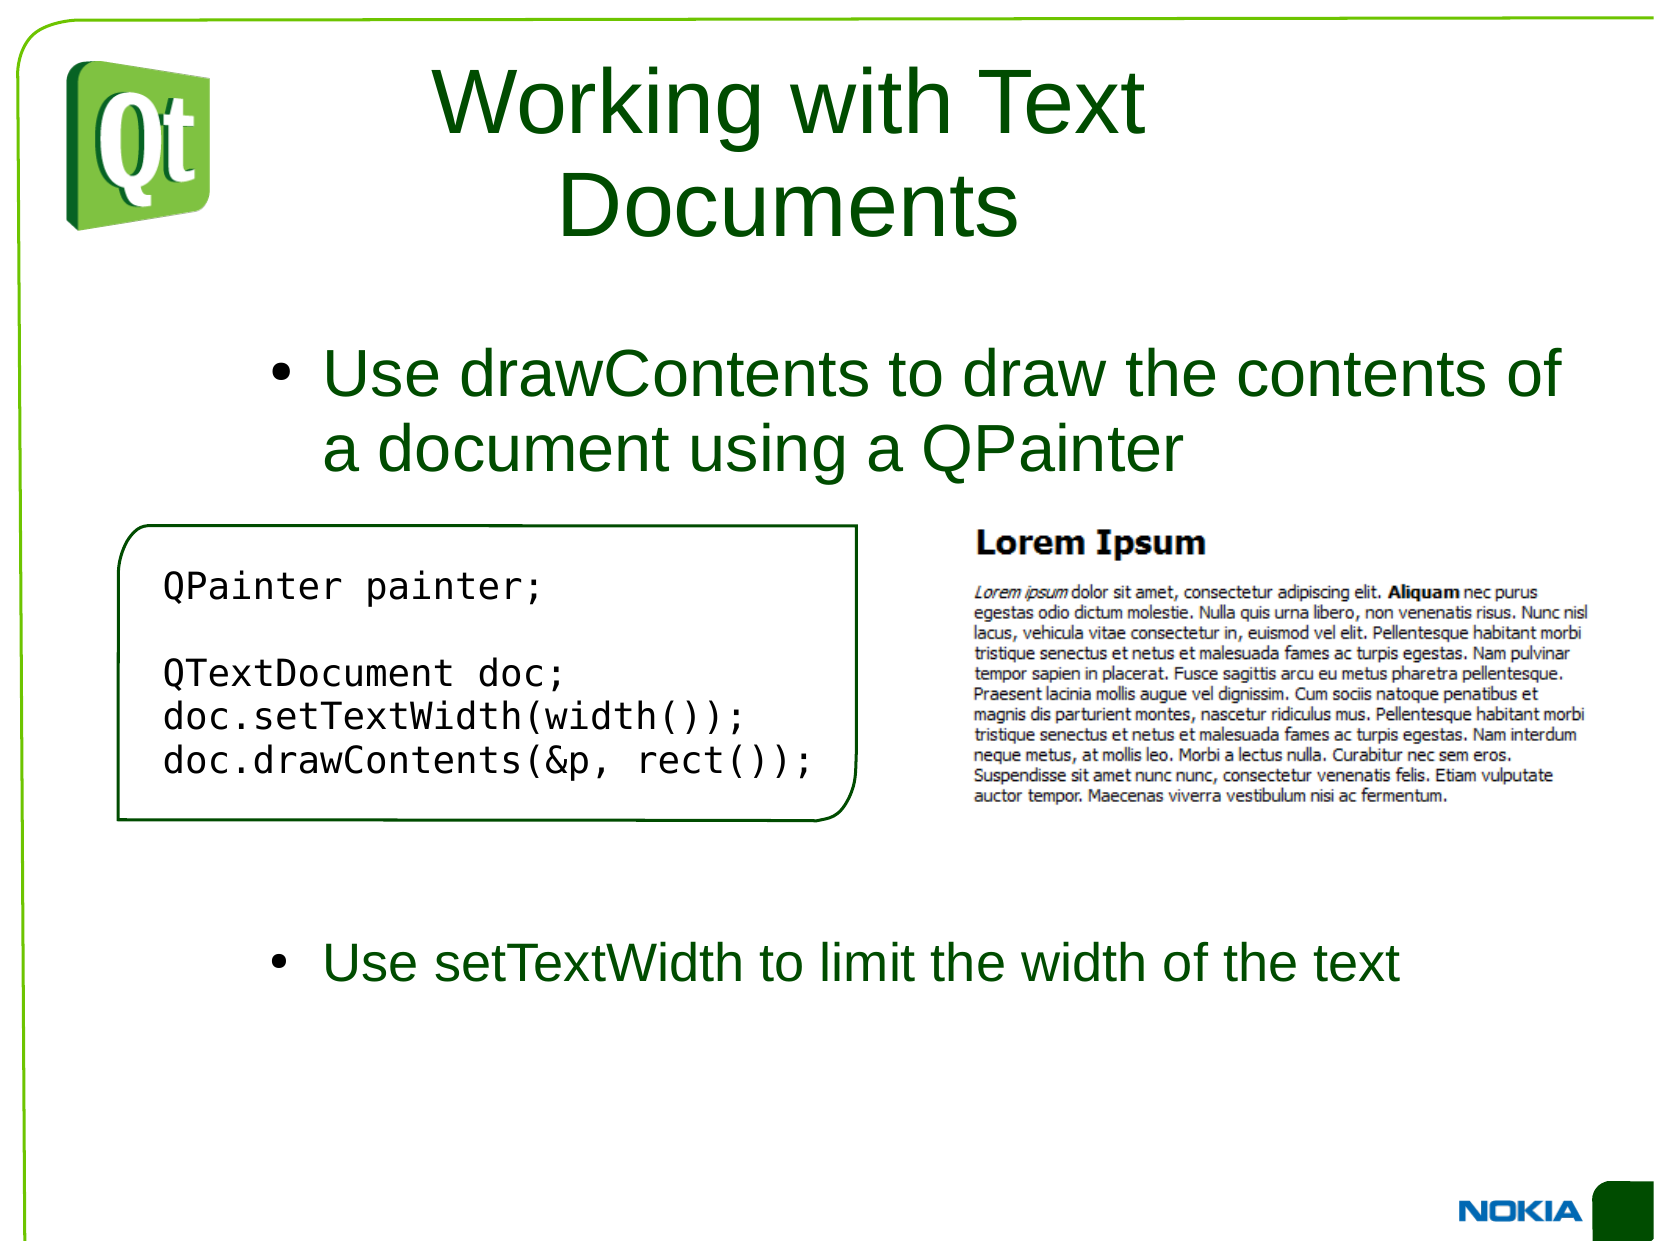

# Working with Text Documents
Use drawContents to draw the contents of a document using a QPainter
Use setTextWidth to limit the width of the text
QPainter painter;
QTextDocument doc;
doc.setTextWidth(width());
doc.drawContents(&p, rect());